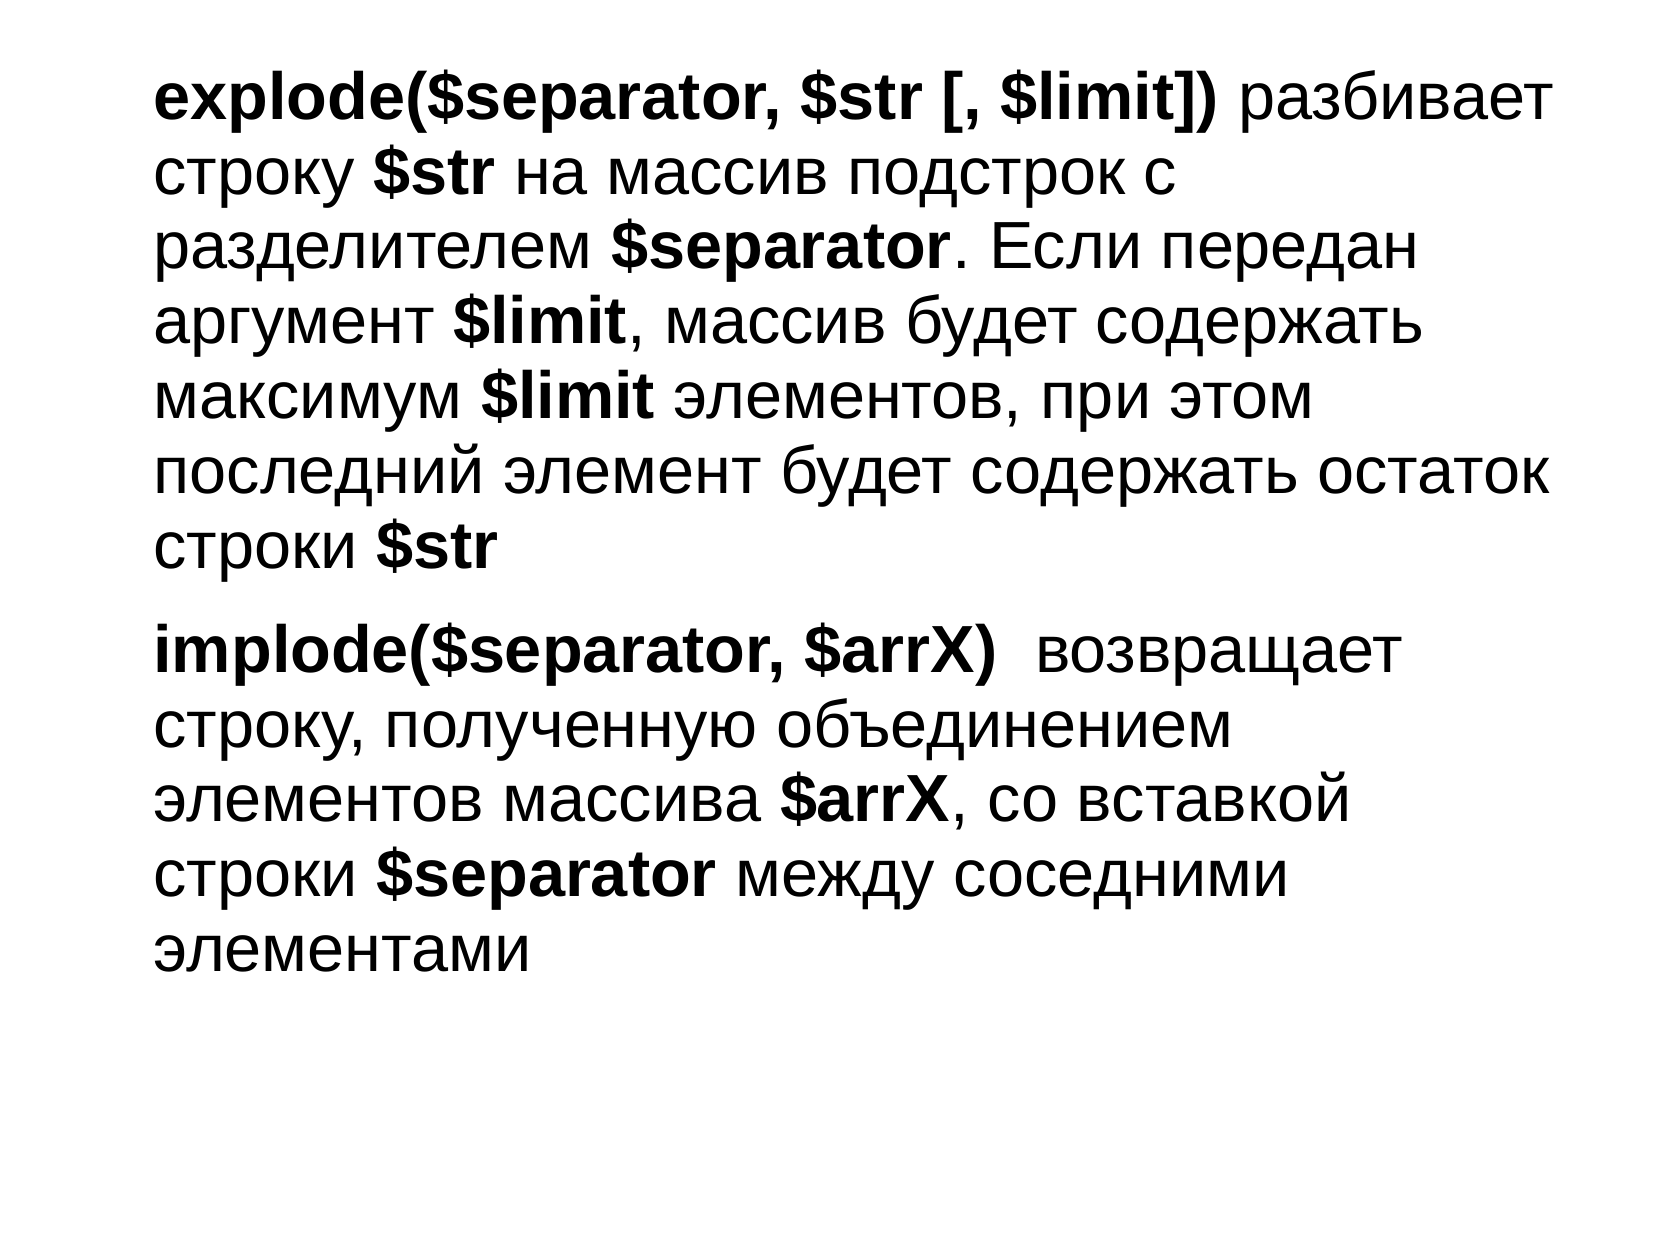

# explode($separator, $str [, $limit]) разбивает строку $str на массив подстрок с разделителем $separator. Если передан аргумент $limit, массив будет содержать максимум $limit элементов, при этом последний элемент будет содержать остаток строки $str
implode($separator, $arrX) возвращает строку, полученную объединением элементов массива $arrX, со вставкой строки $separator между соседними элементами